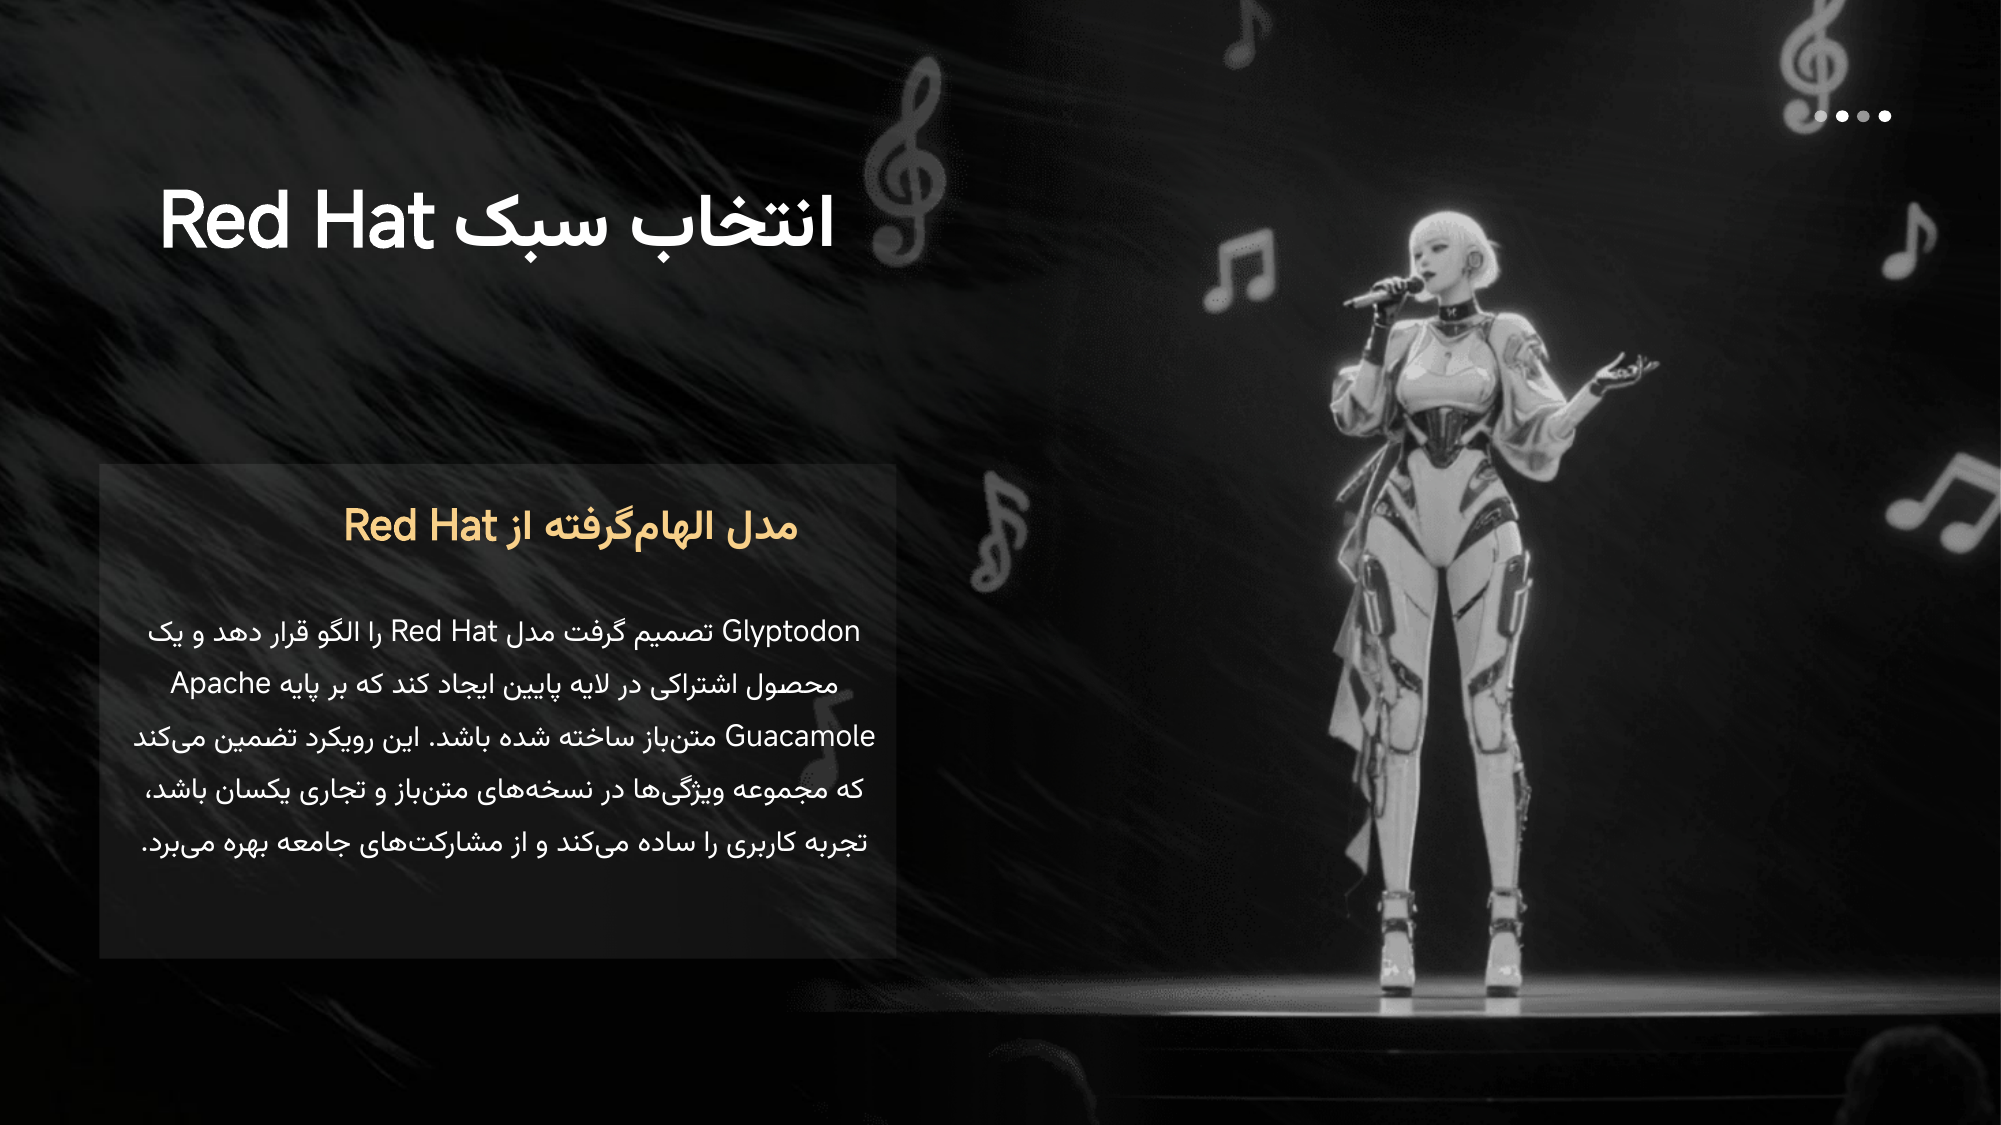

انتخاب سبک Red Hat
مدل الهام‌گرفته از Red Hat
Glyptodon تصمیم گرفت مدل Red Hat را الگو قرار دهد و یک محصول اشتراکی در لایه پایین ایجاد کند که بر پایه Apache Guacamole متن‌باز ساخته شده باشد. این رویکرد تضمین می‌کند که مجموعه ویژگی‌ها در نسخه‌های متن‌باز و تجاری یکسان باشد، تجربه کاربری را ساده می‌کند و از مشارکت‌های جامعه بهره می‌برد.